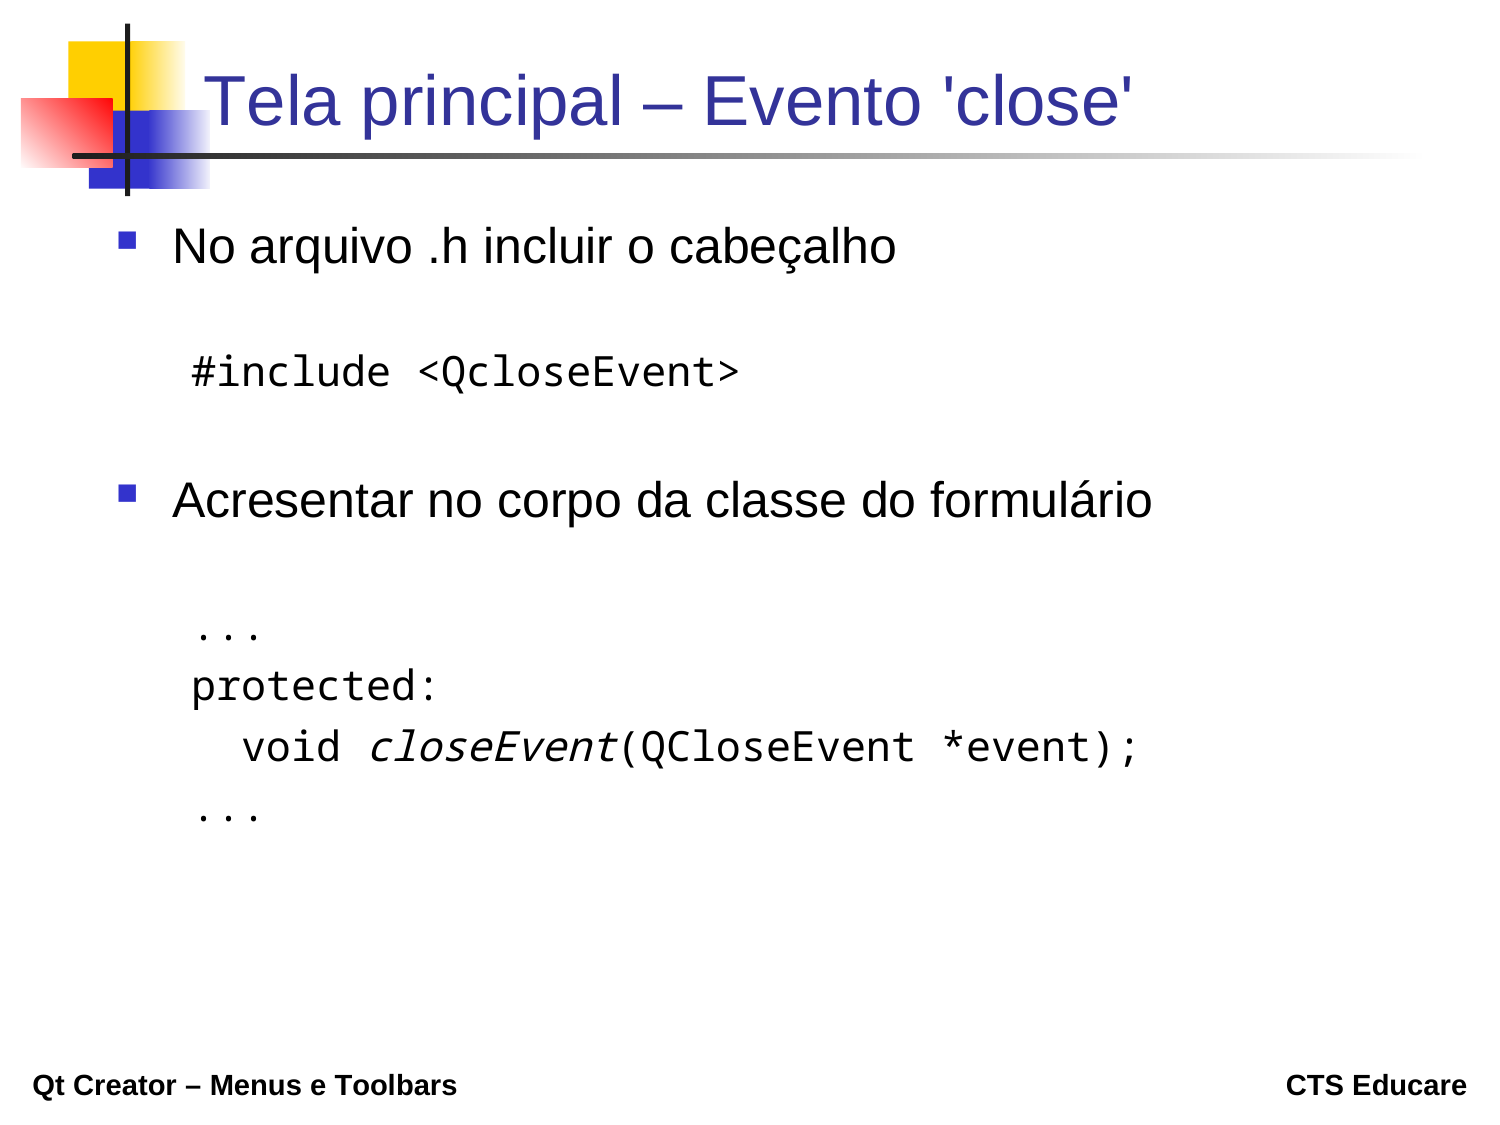

# Tela principal – Evento 'close'
No arquivo .h incluir o cabeçalho
#include <QcloseEvent>
Acresentar no corpo da classe do formulário
...
protected:
 void closeEvent(QCloseEvent *event);
...